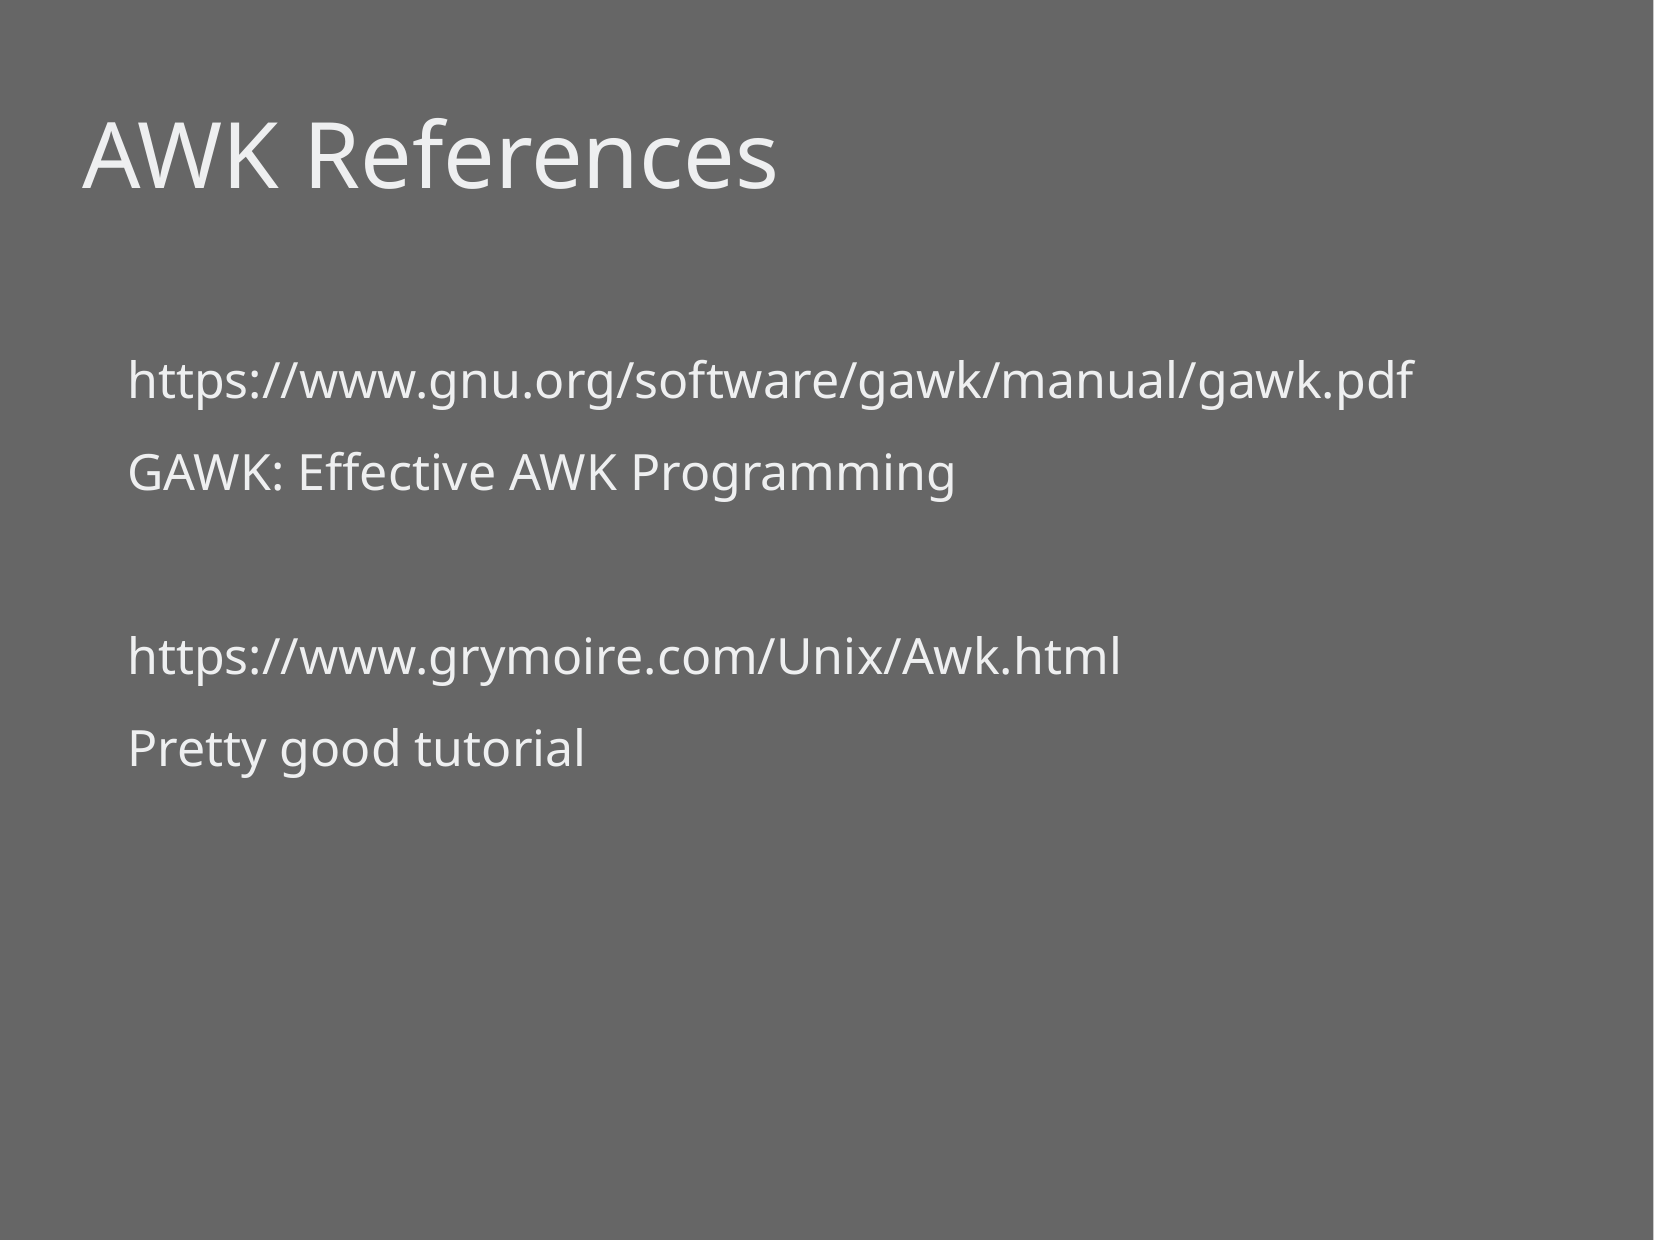

# AWK References
https://www.gnu.org/software/gawk/manual/gawk.pdf
GAWK: Effective AWK Programming
https://www.grymoire.com/Unix/Awk.html
Pretty good tutorial